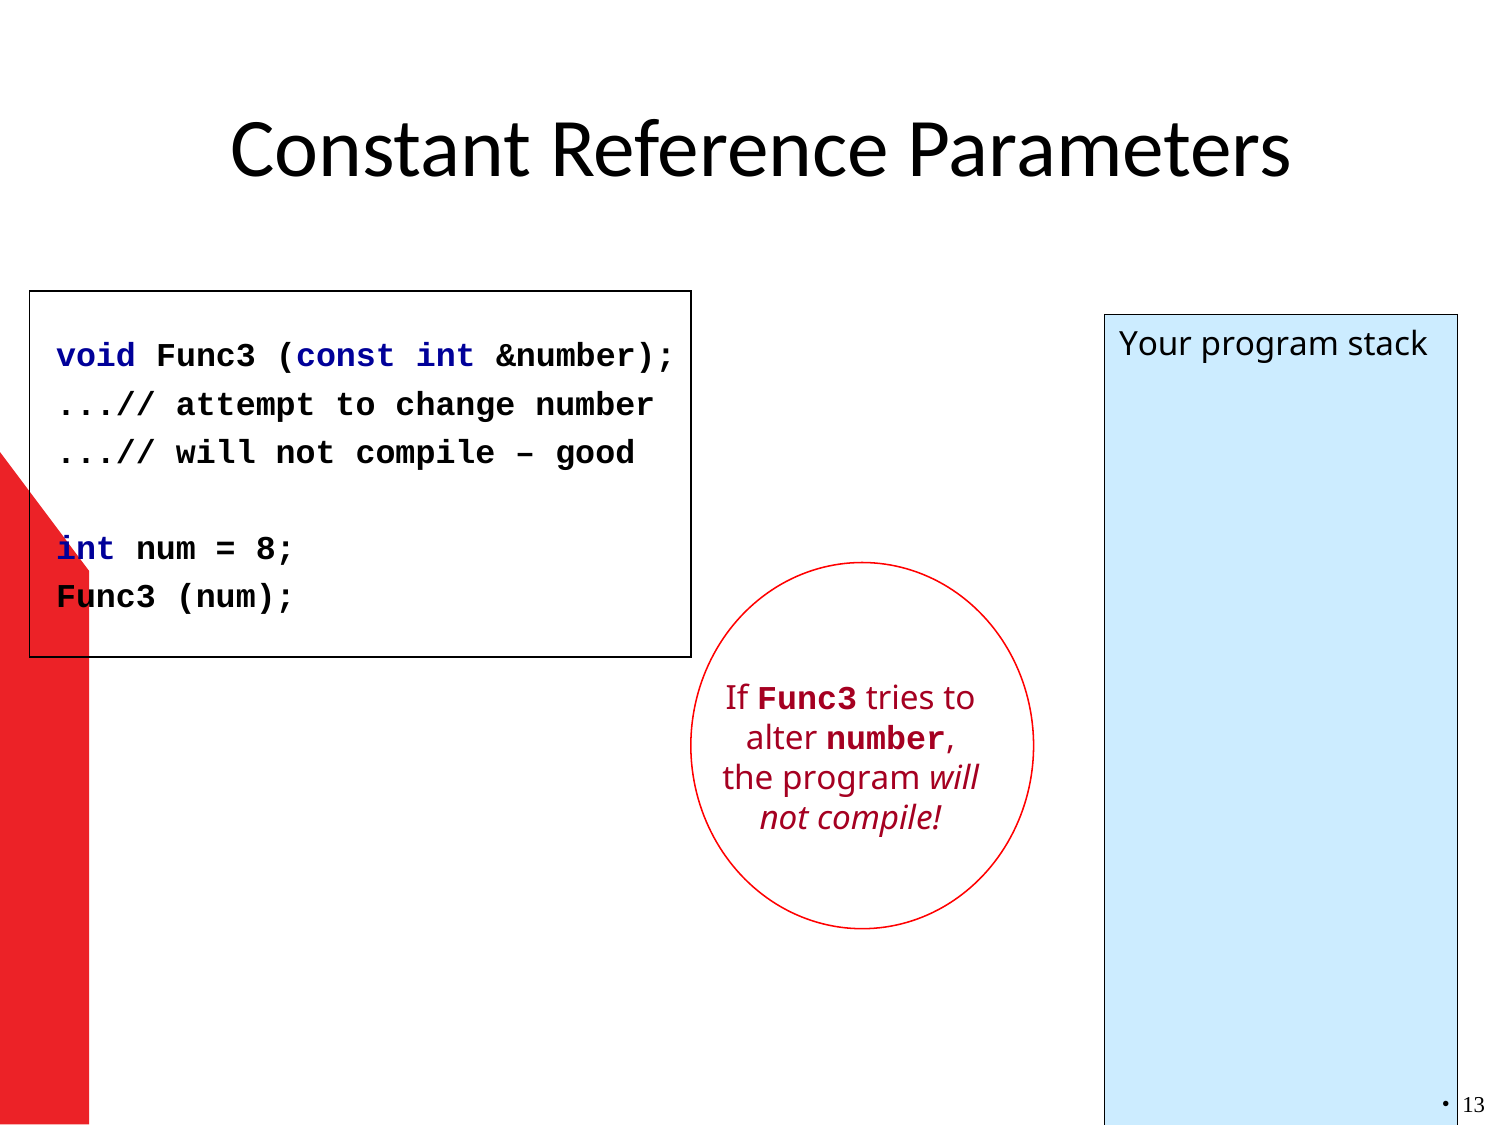

# Constant Reference Parameters
| | | Your program stack |
| --- | --- | --- |
| | | |
| | | |
| | | |
| | | |
| | | |
| | | |
| | | |
| | | |
| | | |
| | | |
| | | Data for Func3 |
| number | num | (const) 8 |
void Func3 (const int &number);
...// attempt to change number
...// will not compile – good
int num = 8;
Func3 (num);
If Func3 tries to alter number, the program will not compile!